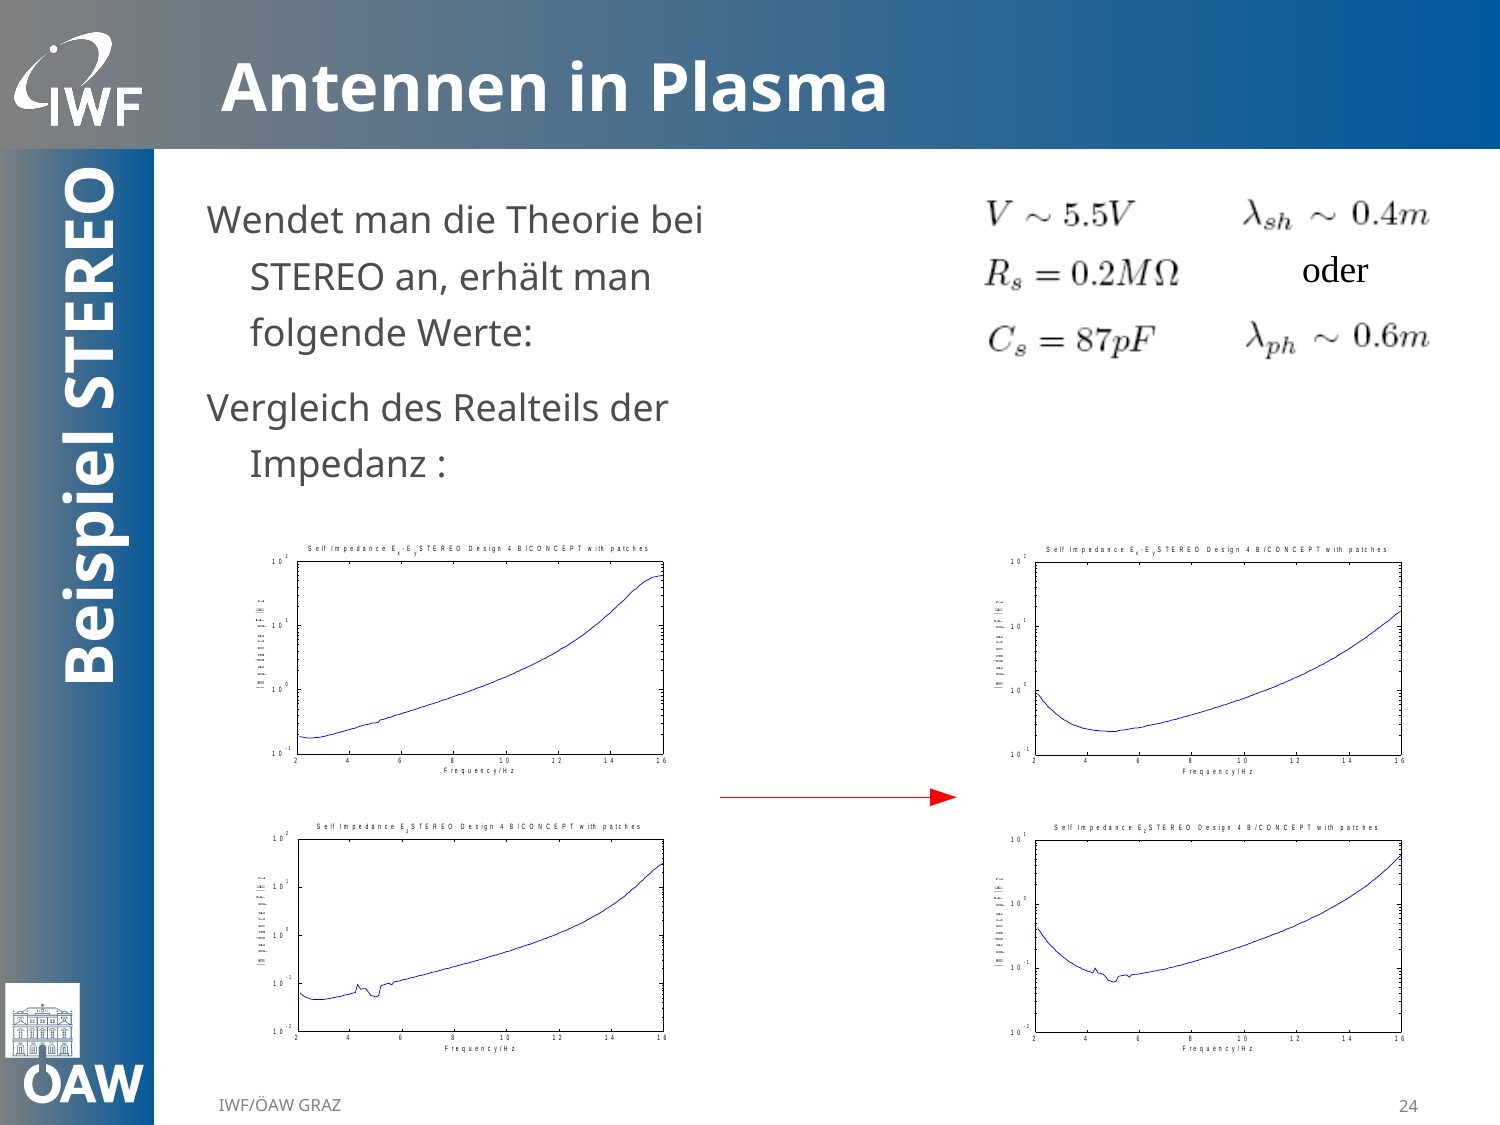

Antennen in Plasma
# Wendet man die Theorie bei STEREO an, erhält man folgende Werte:
Vergleich des Realteils der Impedanz :
oder
Beispiel STEREO
IWF/ÖAW GRAZ
24